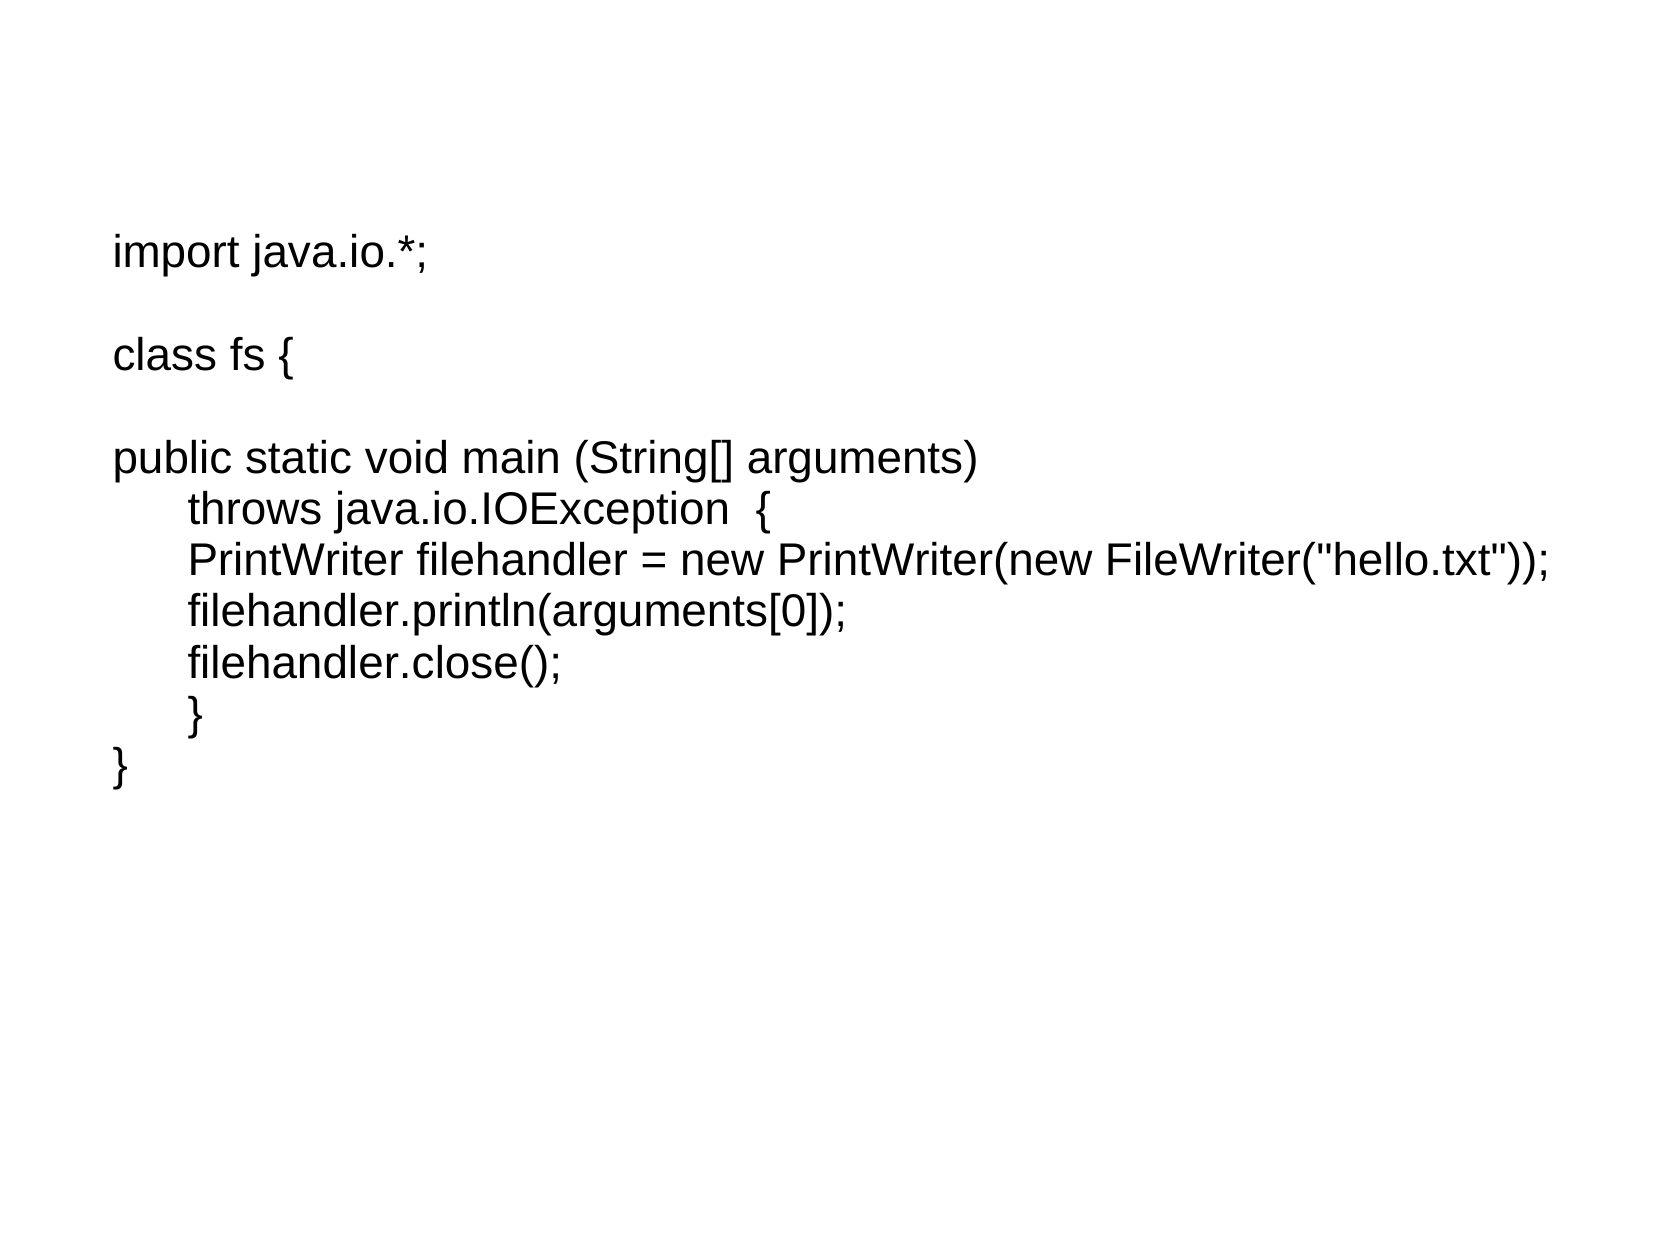

# import java.io.*; class fs { public static void main (String[] arguments) throws java.io.IOException { PrintWriter filehandler = new PrintWriter(new FileWriter("hello.txt")); filehandler.println(arguments[0]); filehandler.close(); } }